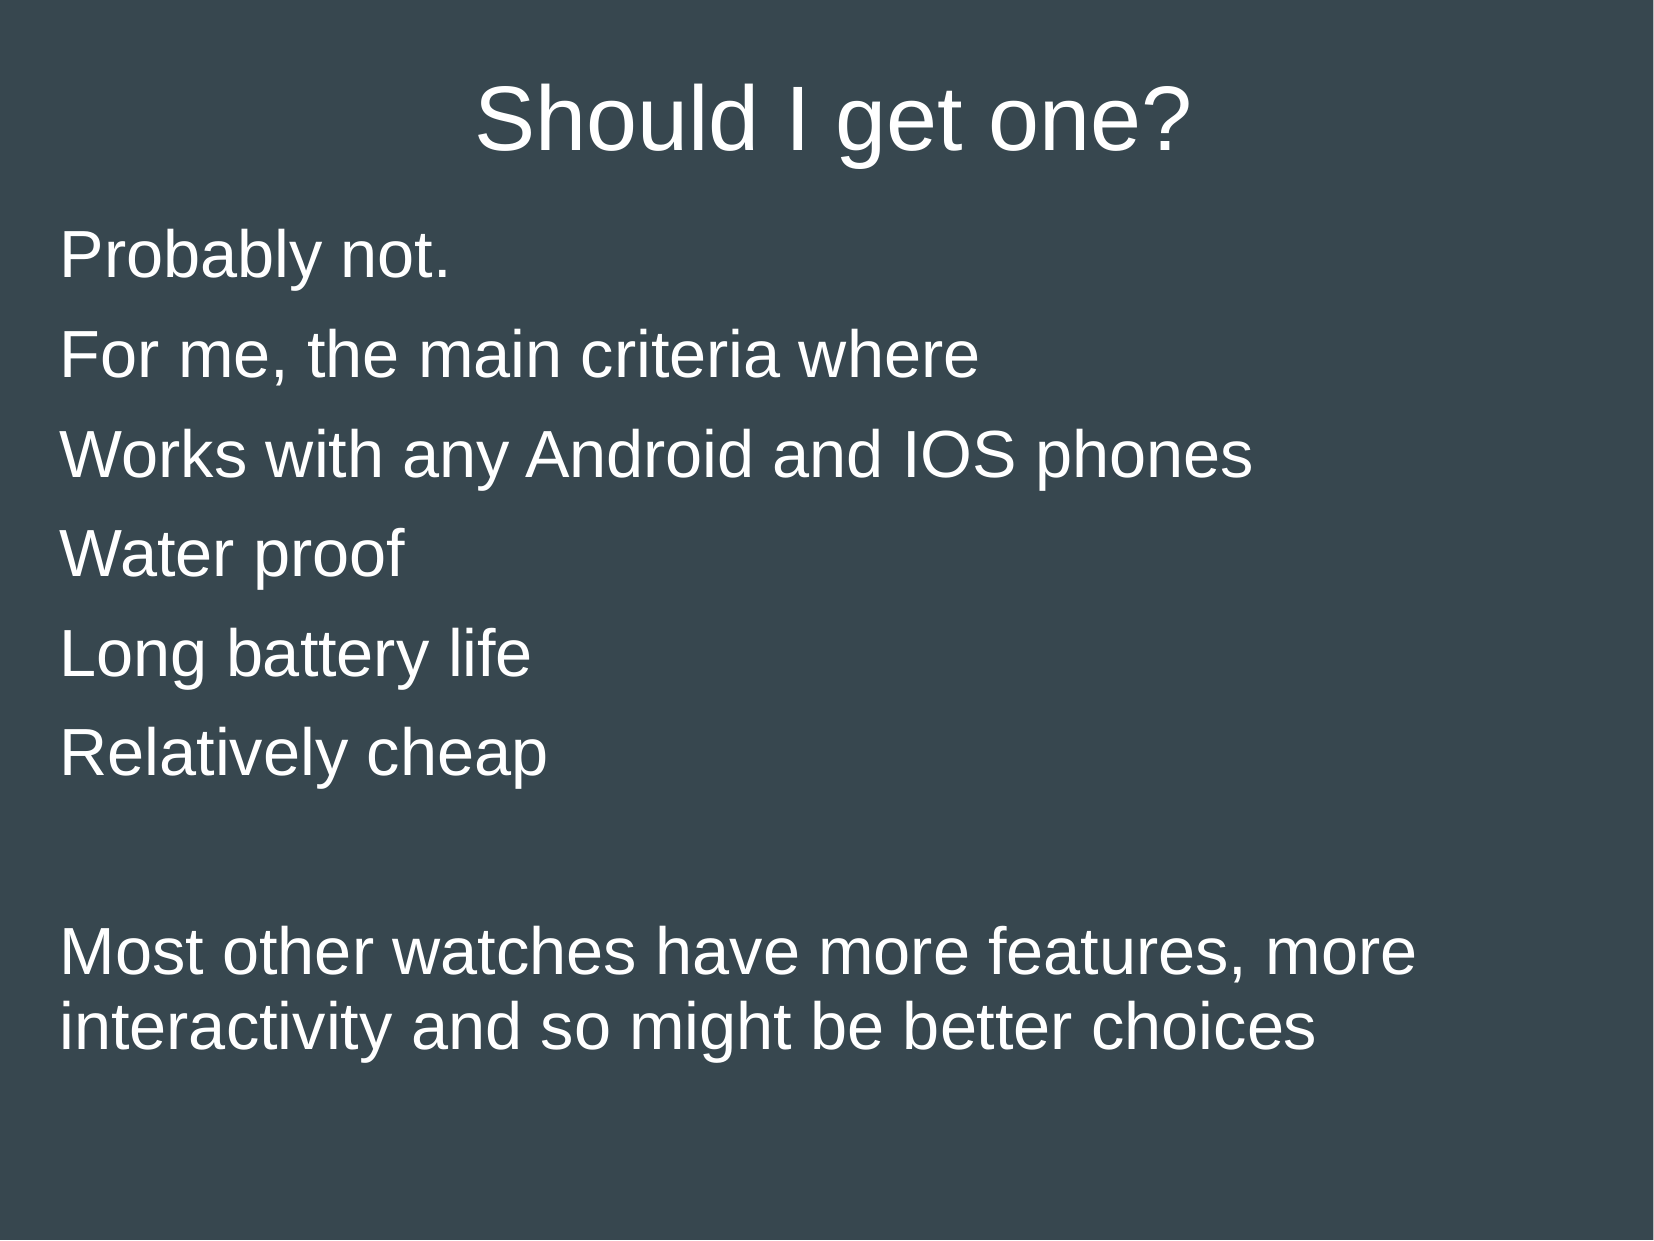

# Should I get one?
Probably not.
For me, the main criteria where
Works with any Android and IOS phones
Water proof
Long battery life
Relatively cheap
Most other watches have more features, more interactivity and so might be better choices